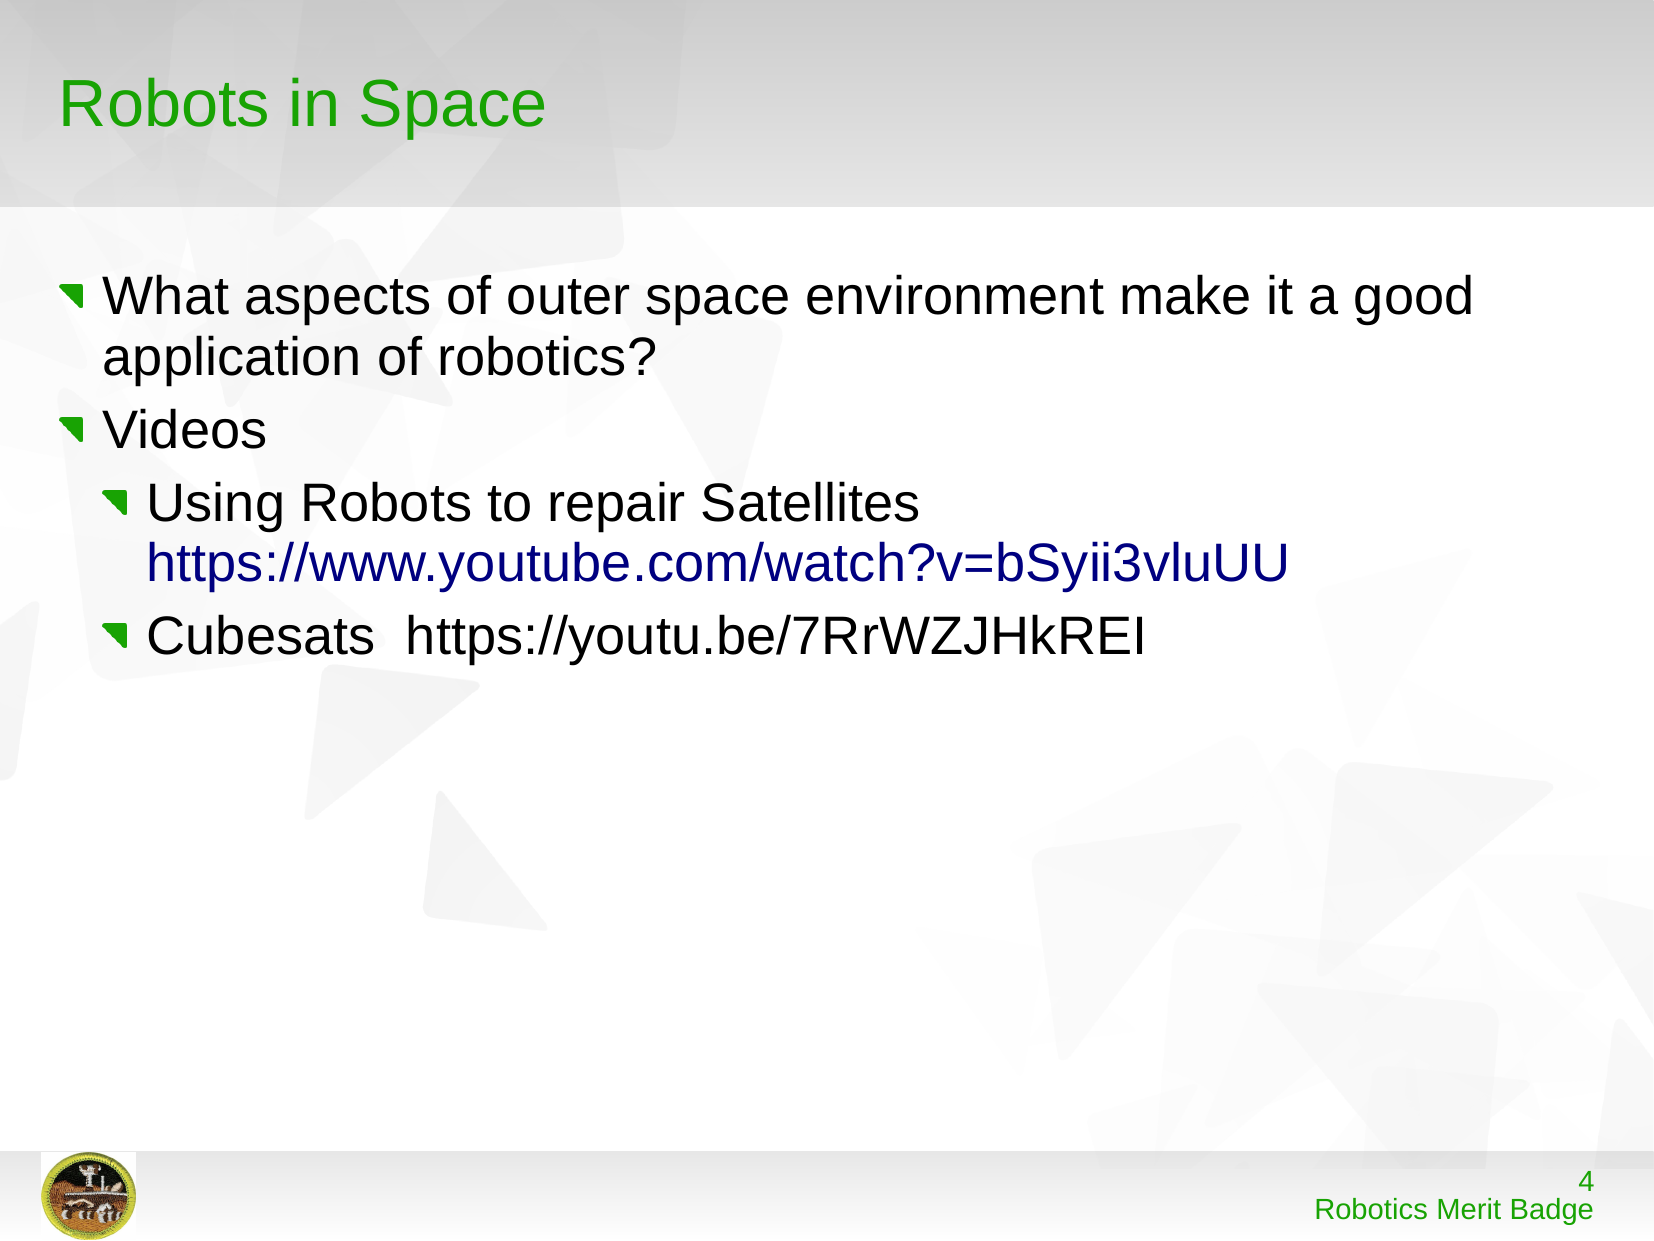

# Robots in Space
What aspects of outer space environment make it a good application of robotics?
Videos
Using Robots to repair Satellites https://www.youtube.com/watch?v=bSyii3vluUU
Cubesats https://youtu.be/7RrWZJHkREI
4
Robotics Merit Badge